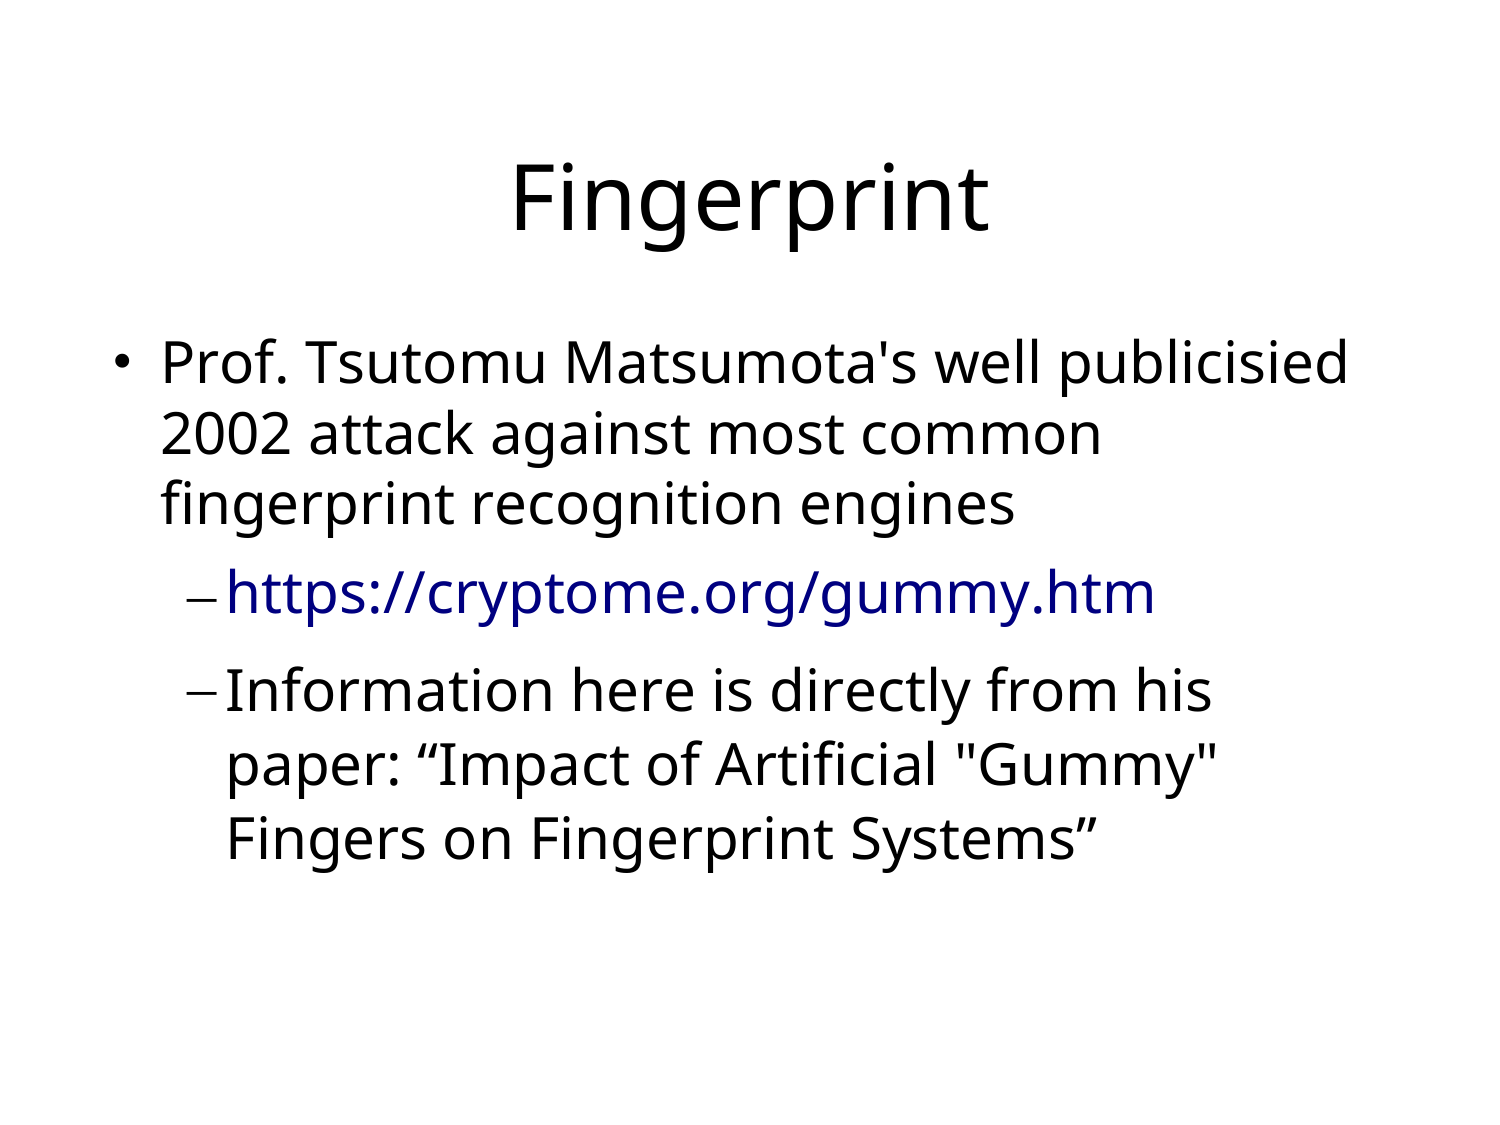

# Fingerprint
Prof. Tsutomu Matsumota's well publicisied 2002 attack against most common fingerprint recognition engines
https://cryptome.org/gummy.htm
Information here is directly from his paper: “Impact of Artificial "Gummy" Fingers on Fingerprint Systems”